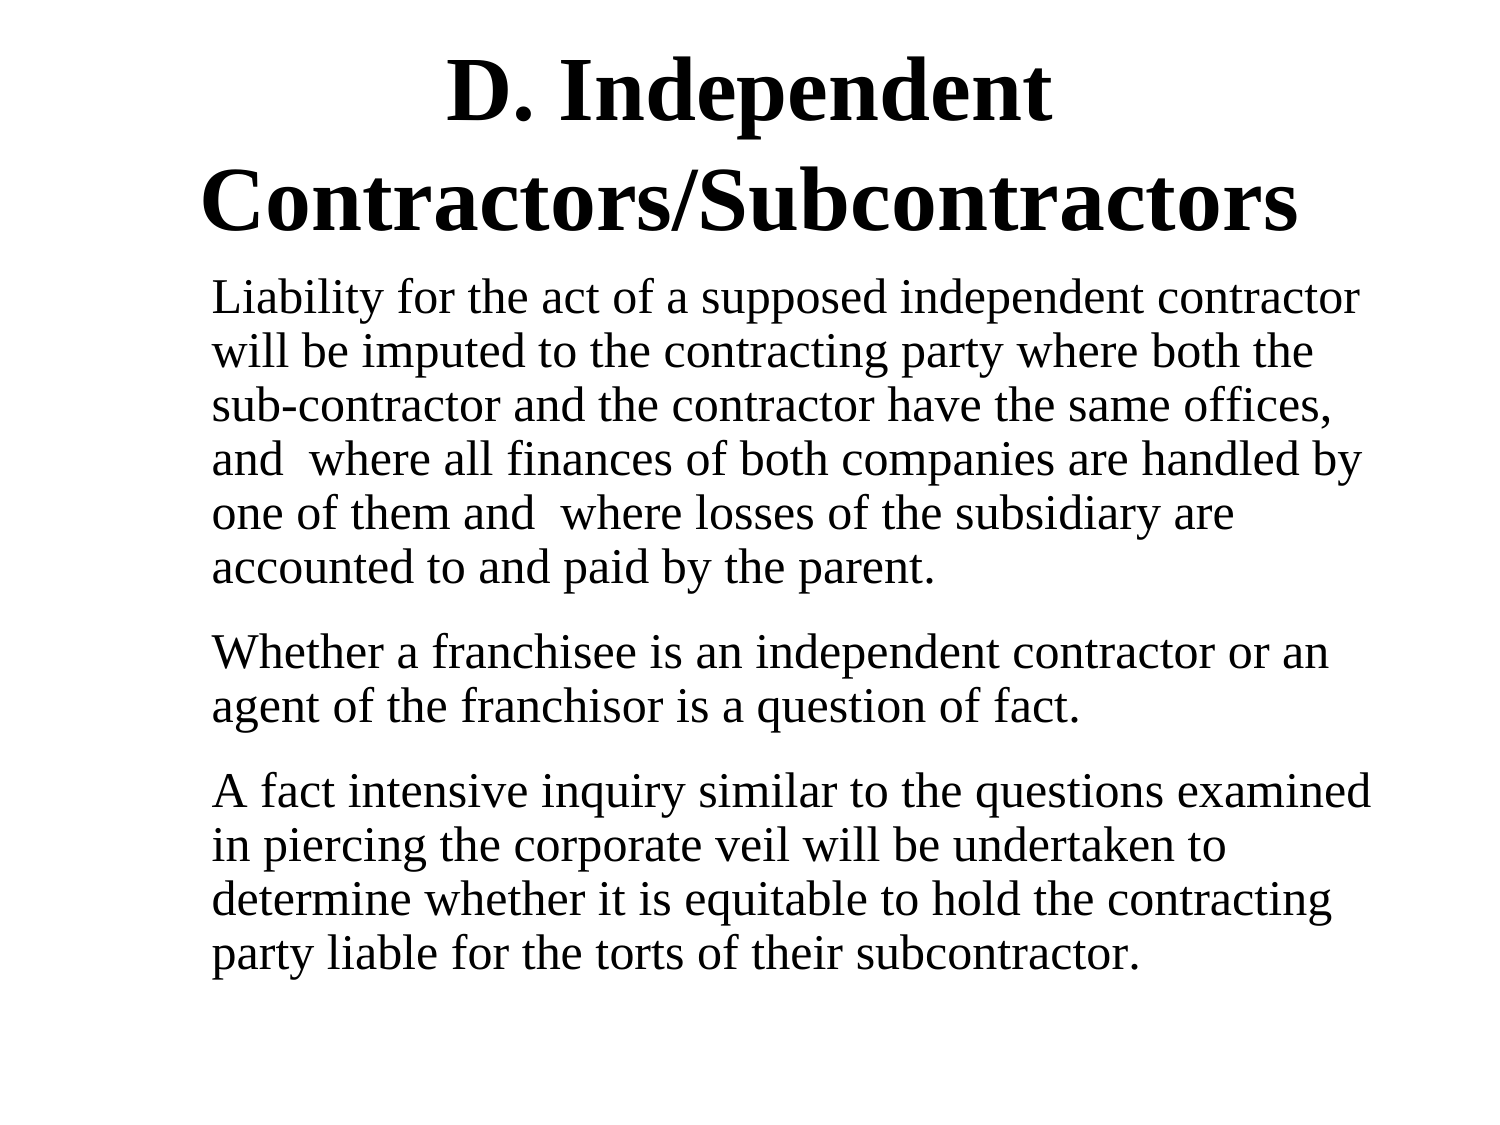

# D. Independent Contractors/Subcontractors
	Liability for the act of a supposed independent contractor will be imputed to the contracting party where both the sub-contractor and the contractor have the same offices, and where all finances of both companies are handled by one of them and where losses of the subsidiary are accounted to and paid by the parent.
	Whether a franchisee is an independent contractor or an agent of the franchisor is a question of fact.
	A fact intensive inquiry similar to the questions examined in piercing the corporate veil will be undertaken to determine whether it is equitable to hold the contracting party liable for the torts of their subcontractor.